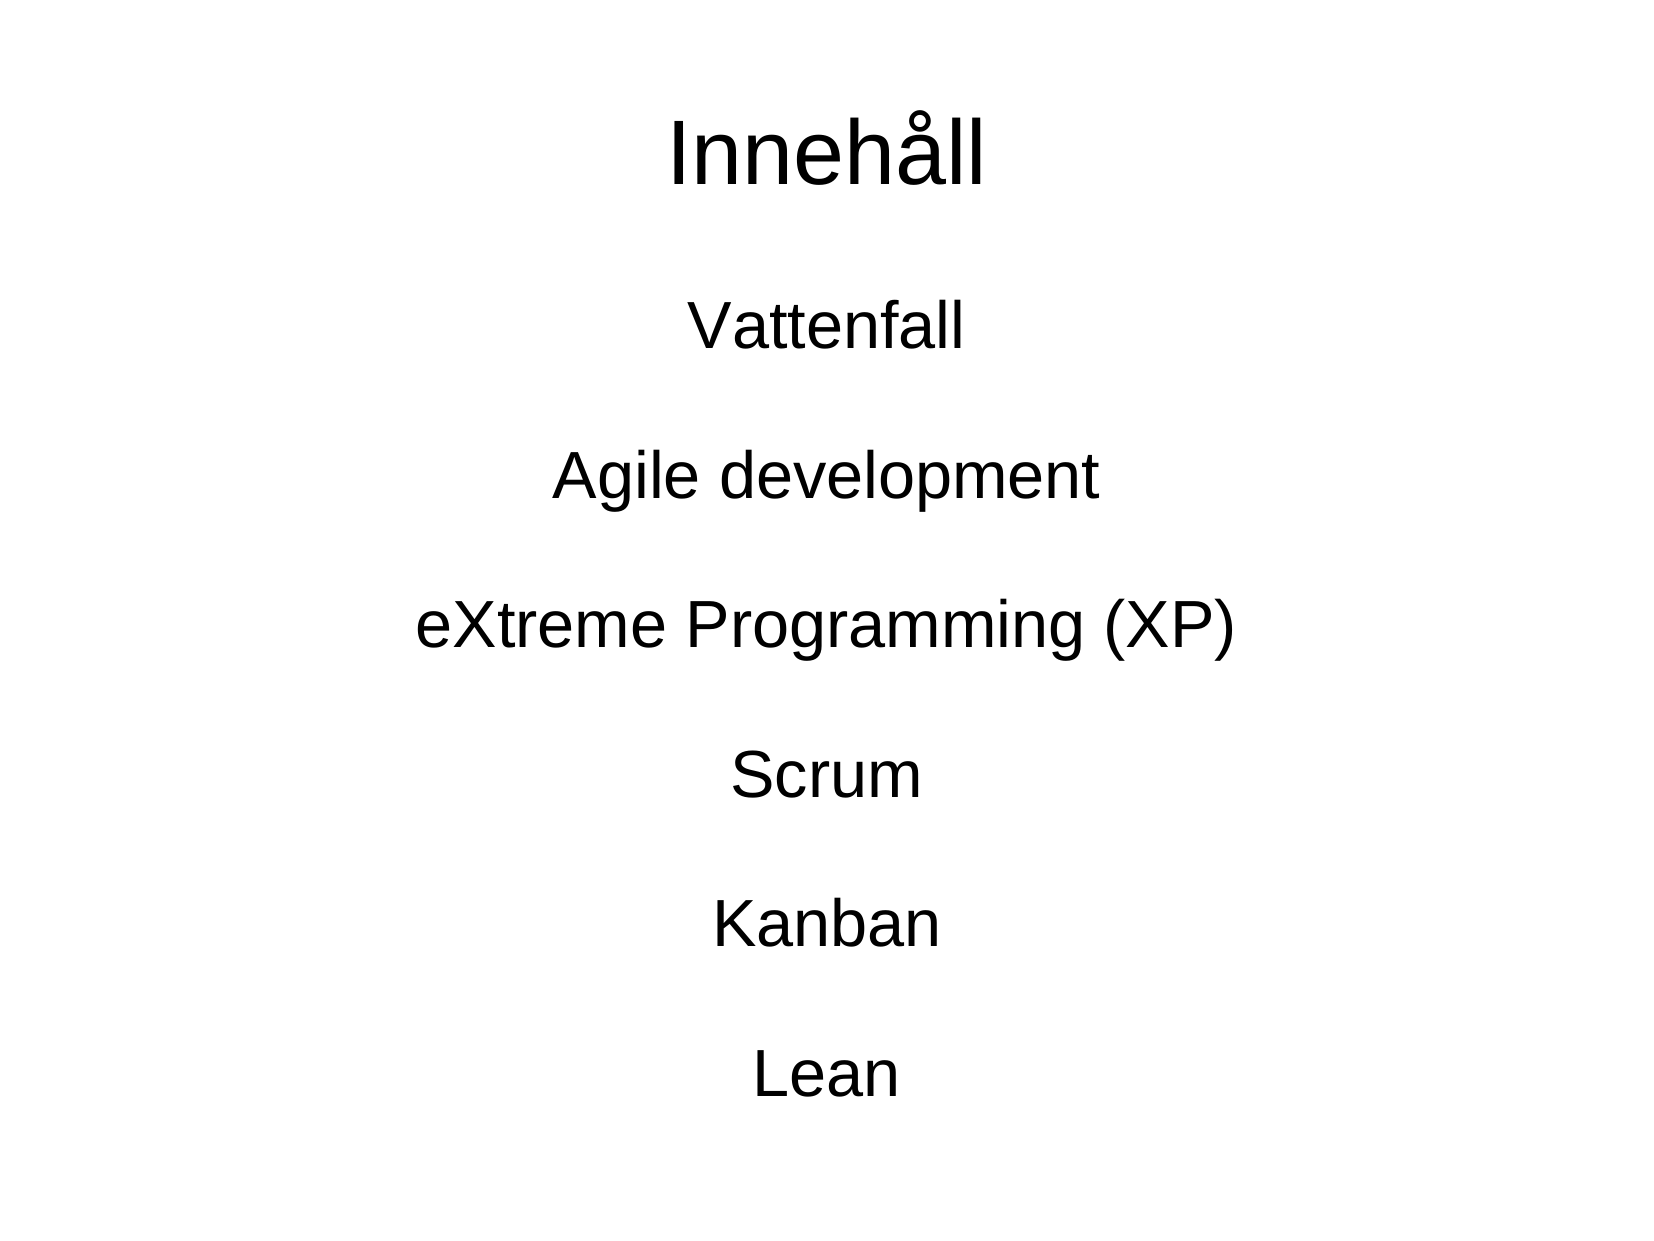

# Innehåll
Vattenfall
Agile development
eXtreme Programming (XP)
Scrum
Kanban
Lean